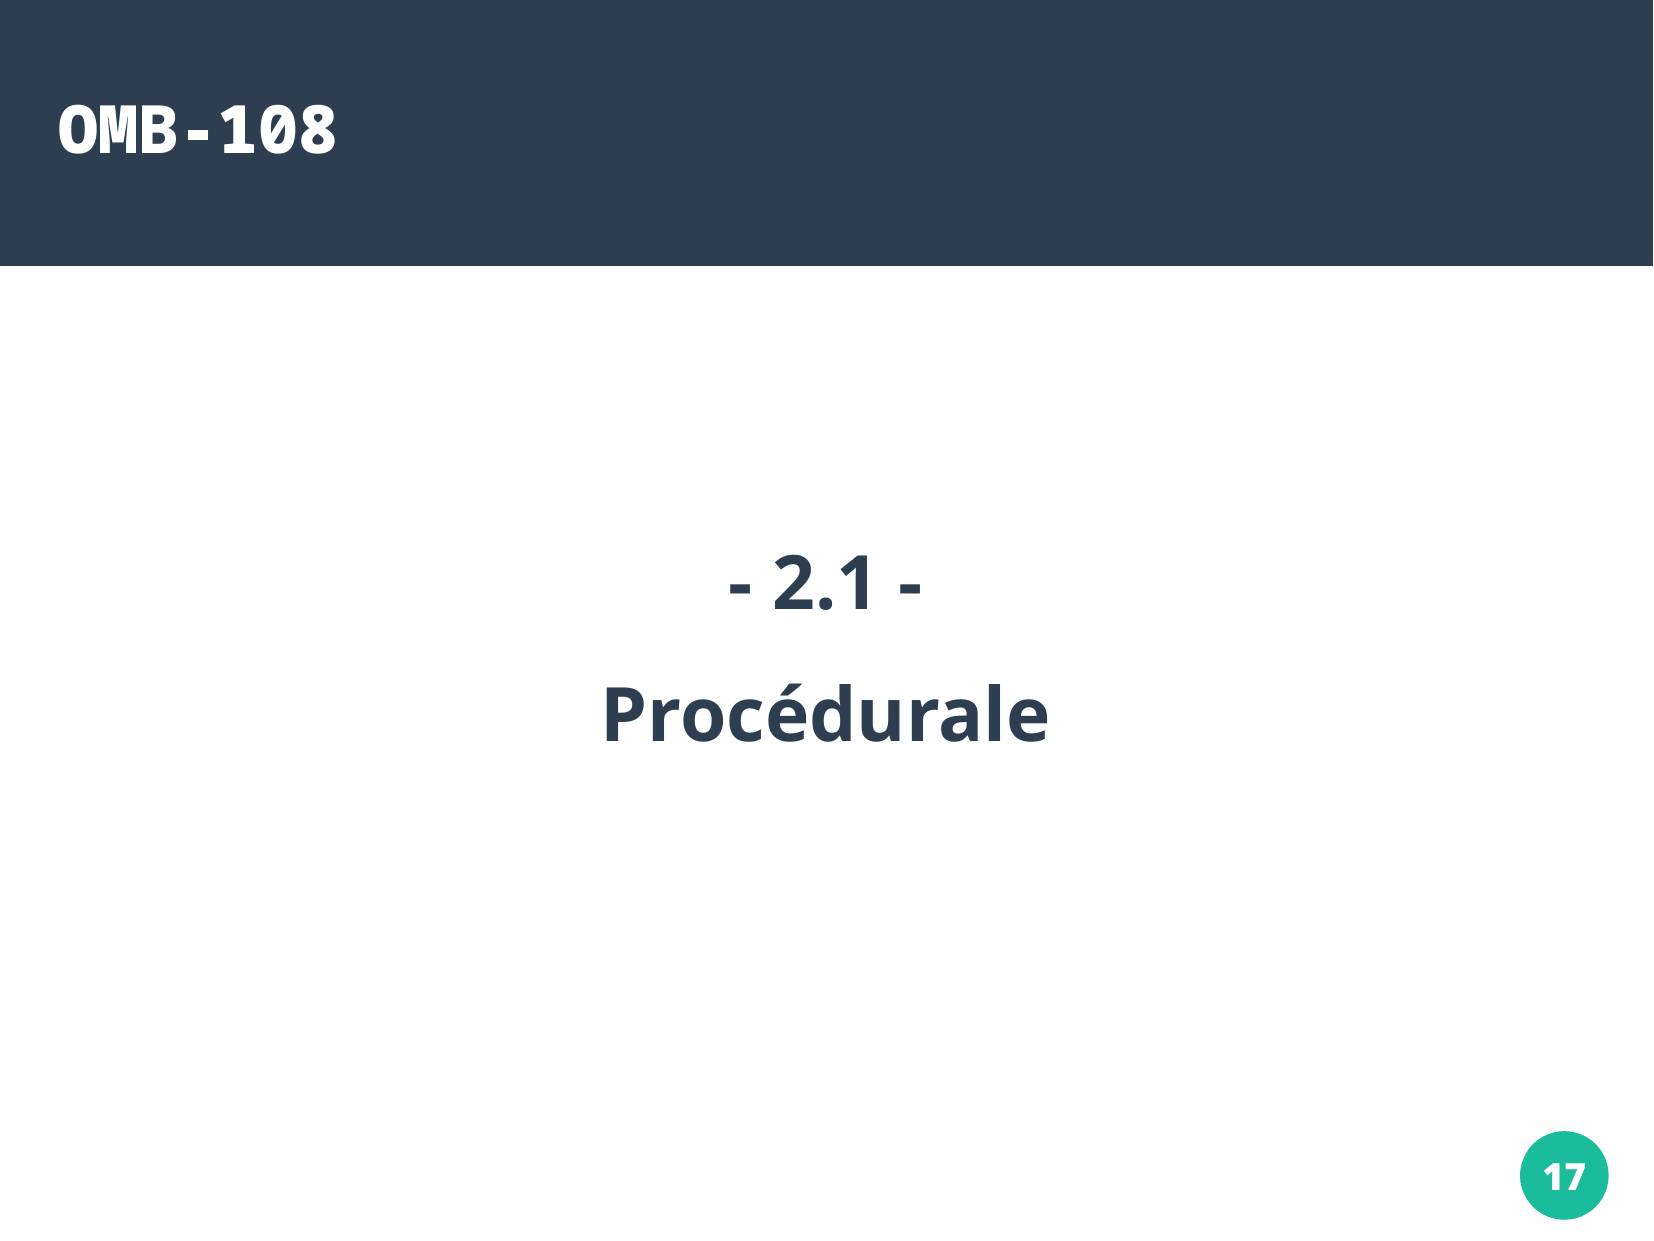

# OMB-108
- 2.1 -
Procédurale
17